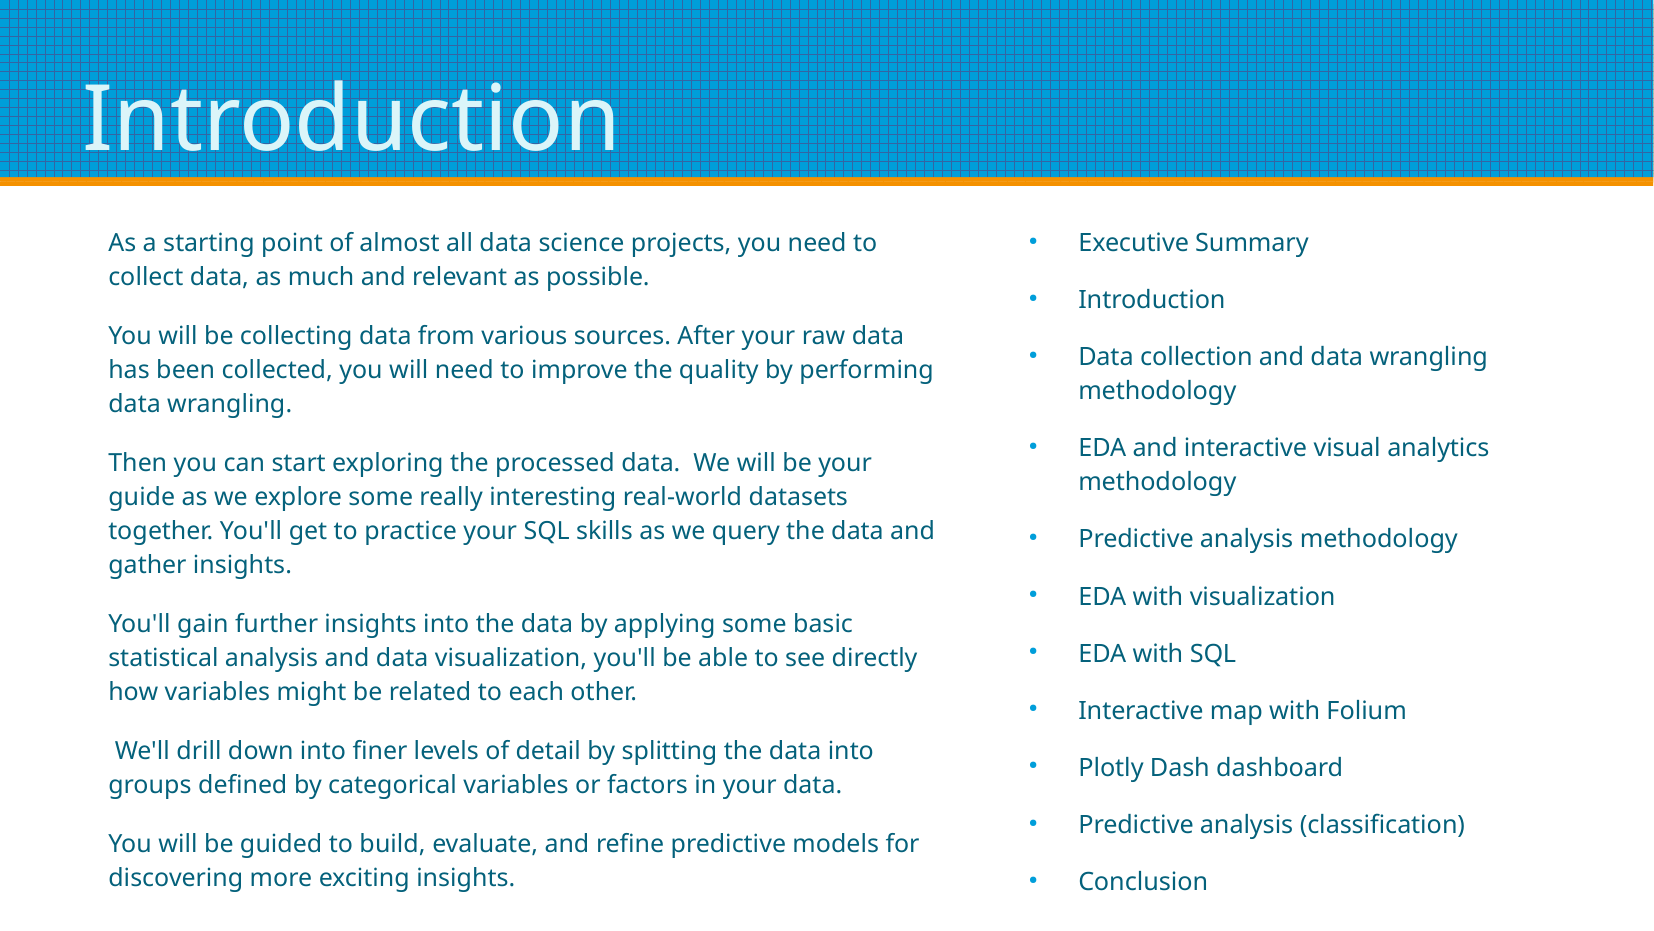

# Introduction
As a starting point of almost all data science projects, you need to collect data, as much and relevant as possible.
You will be collecting data from various sources. After your raw data has been collected, you will need to improve the quality by performing data wrangling.
Then you can start exploring the processed data.  We will be your guide as we explore some really interesting real-world datasets together. You'll get to practice your SQL skills as we query the data and gather insights.
You'll gain further insights into the data by applying some basic statistical analysis and data visualization, you'll be able to see directly how variables might be related to each other.
 We'll drill down into finer levels of detail by splitting the data into groups defined by categorical variables or factors in your data.
You will be guided to build, evaluate, and refine predictive models for discovering more exciting insights.
Executive Summary
Introduction
Data collection and data wrangling methodology
EDA and interactive visual analytics methodology
Predictive analysis methodology
EDA with visualization
EDA with SQL
Interactive map with Folium
Plotly Dash dashboard
Predictive analysis (classification)
Conclusion